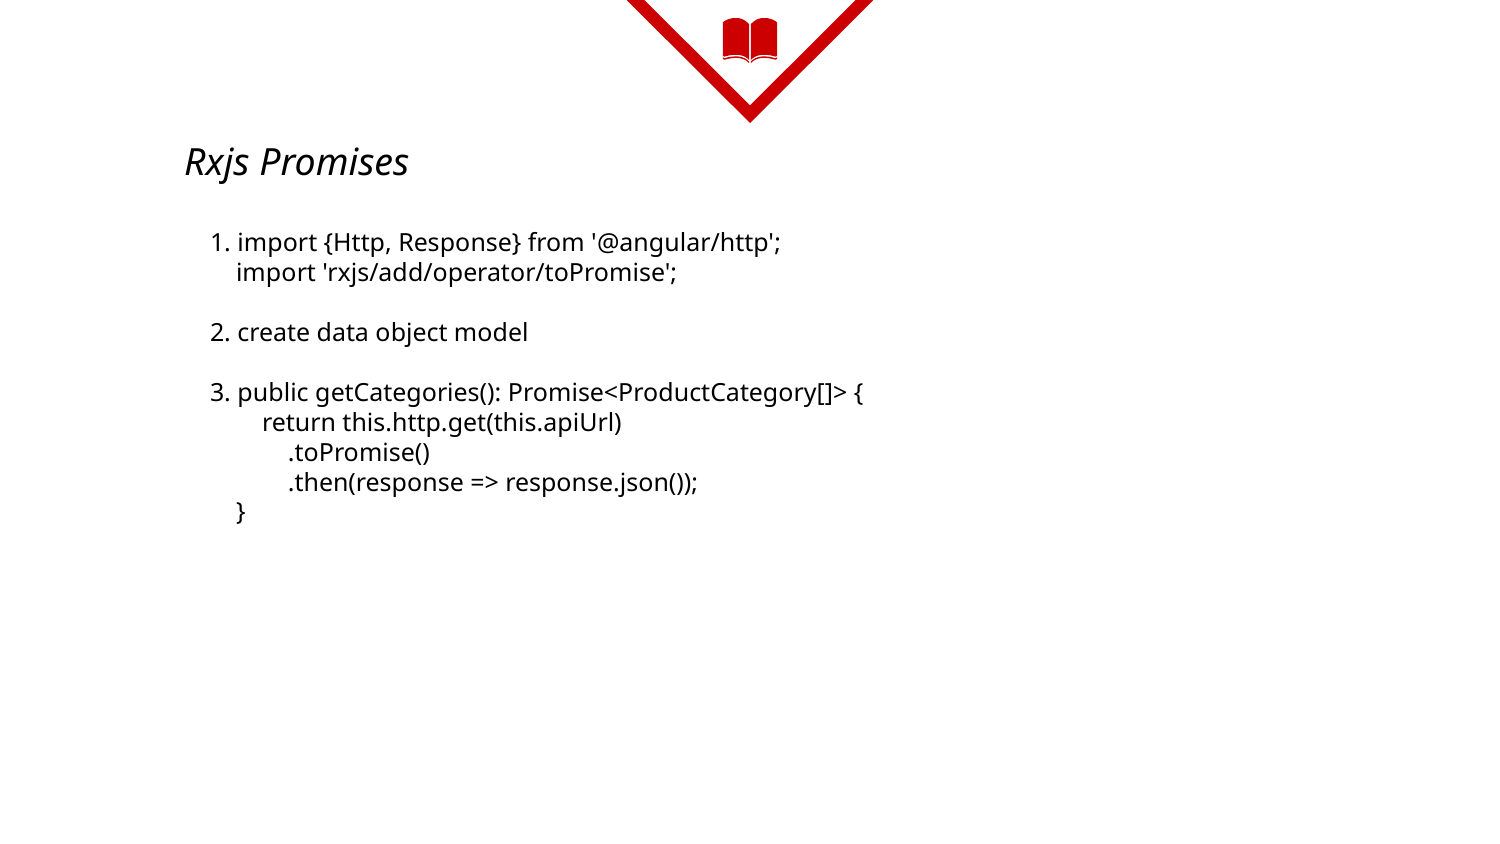

# Rxjs Promises
1. import {Http, Response} from '@angular/http';
 import 'rxjs/add/operator/toPromise';
2. create data object model
3. public getCategories(): Promise<ProductCategory[]> {
 return this.http.get(this.apiUrl)
 .toPromise()
 .then(response => response.json());
 }